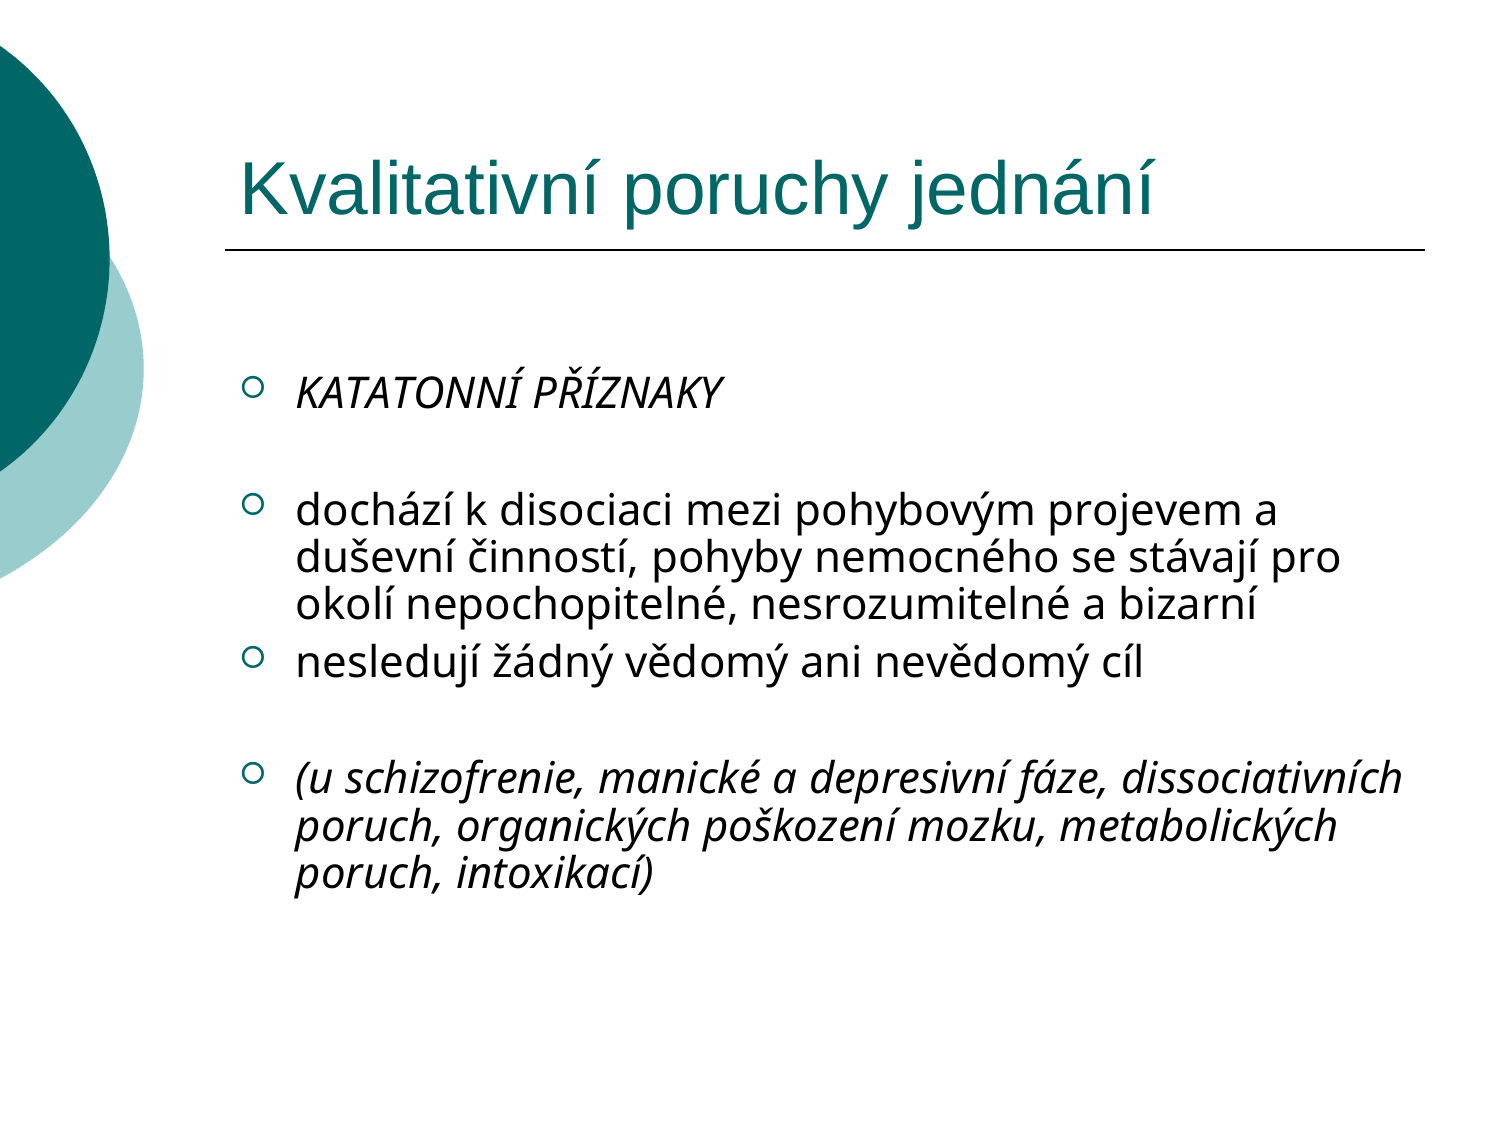

# Kvalitativní poruchy jednání
KATATONNÍ PŘÍZNAKY
dochází k disociaci mezi pohybovým projevem a duševní činností, pohyby nemocného se stávají pro okolí nepochopitelné, nesrozumitelné a bizarní
nesledují žádný vědomý ani nevědomý cíl
(u schizofrenie, manické a depresivní fáze, dissociativních poruch, organických poškození mozku, metabolických poruch, intoxikací)